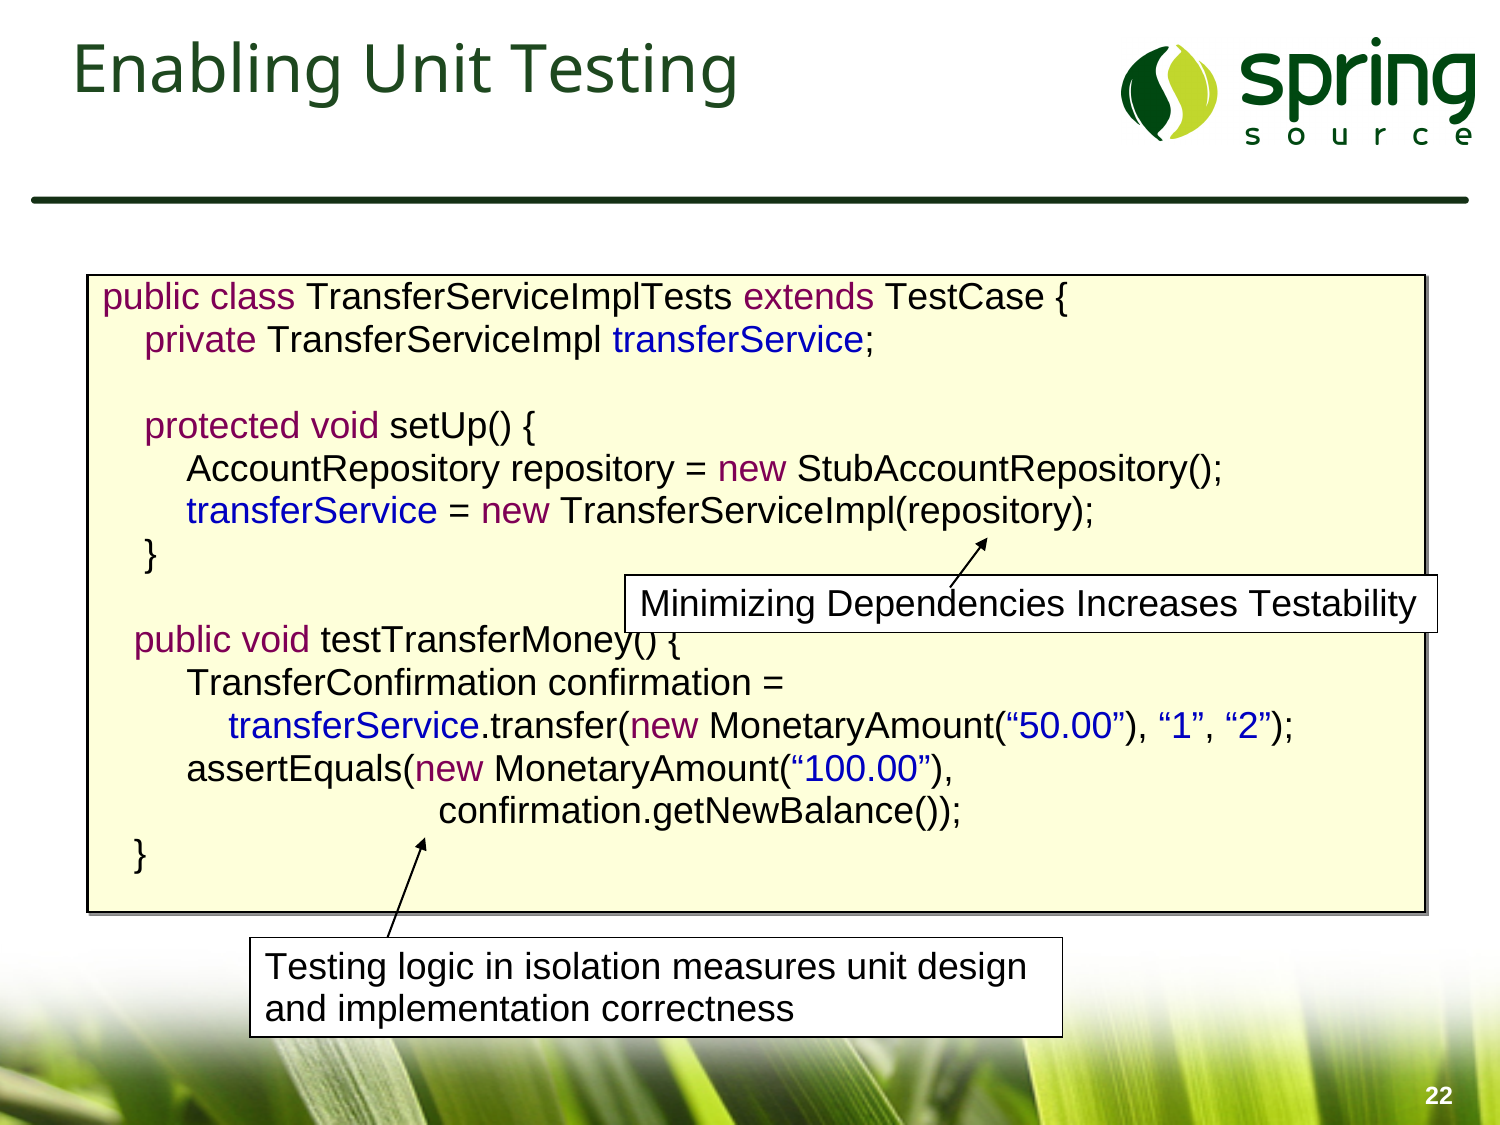

# Enabling Unit Testing
public class TransferServiceImplTests extends TestCase {
 private TransferServiceImpl transferService;
 protected void setUp() {
 AccountRepository repository = new StubAccountRepository();
 transferService = new TransferServiceImpl(repository);
 }
 public void testTransferMoney() {
 TransferConfirmation confirmation =
 transferService.transfer(new MonetaryAmount(“50.00”), “1”, “2”);
 assertEquals(new MonetaryAmount(“100.00”),
 confirmation.getNewBalance());
 }
Minimizing Dependencies Increases Testability
Testing logic in isolation measures unit design and implementation correctness